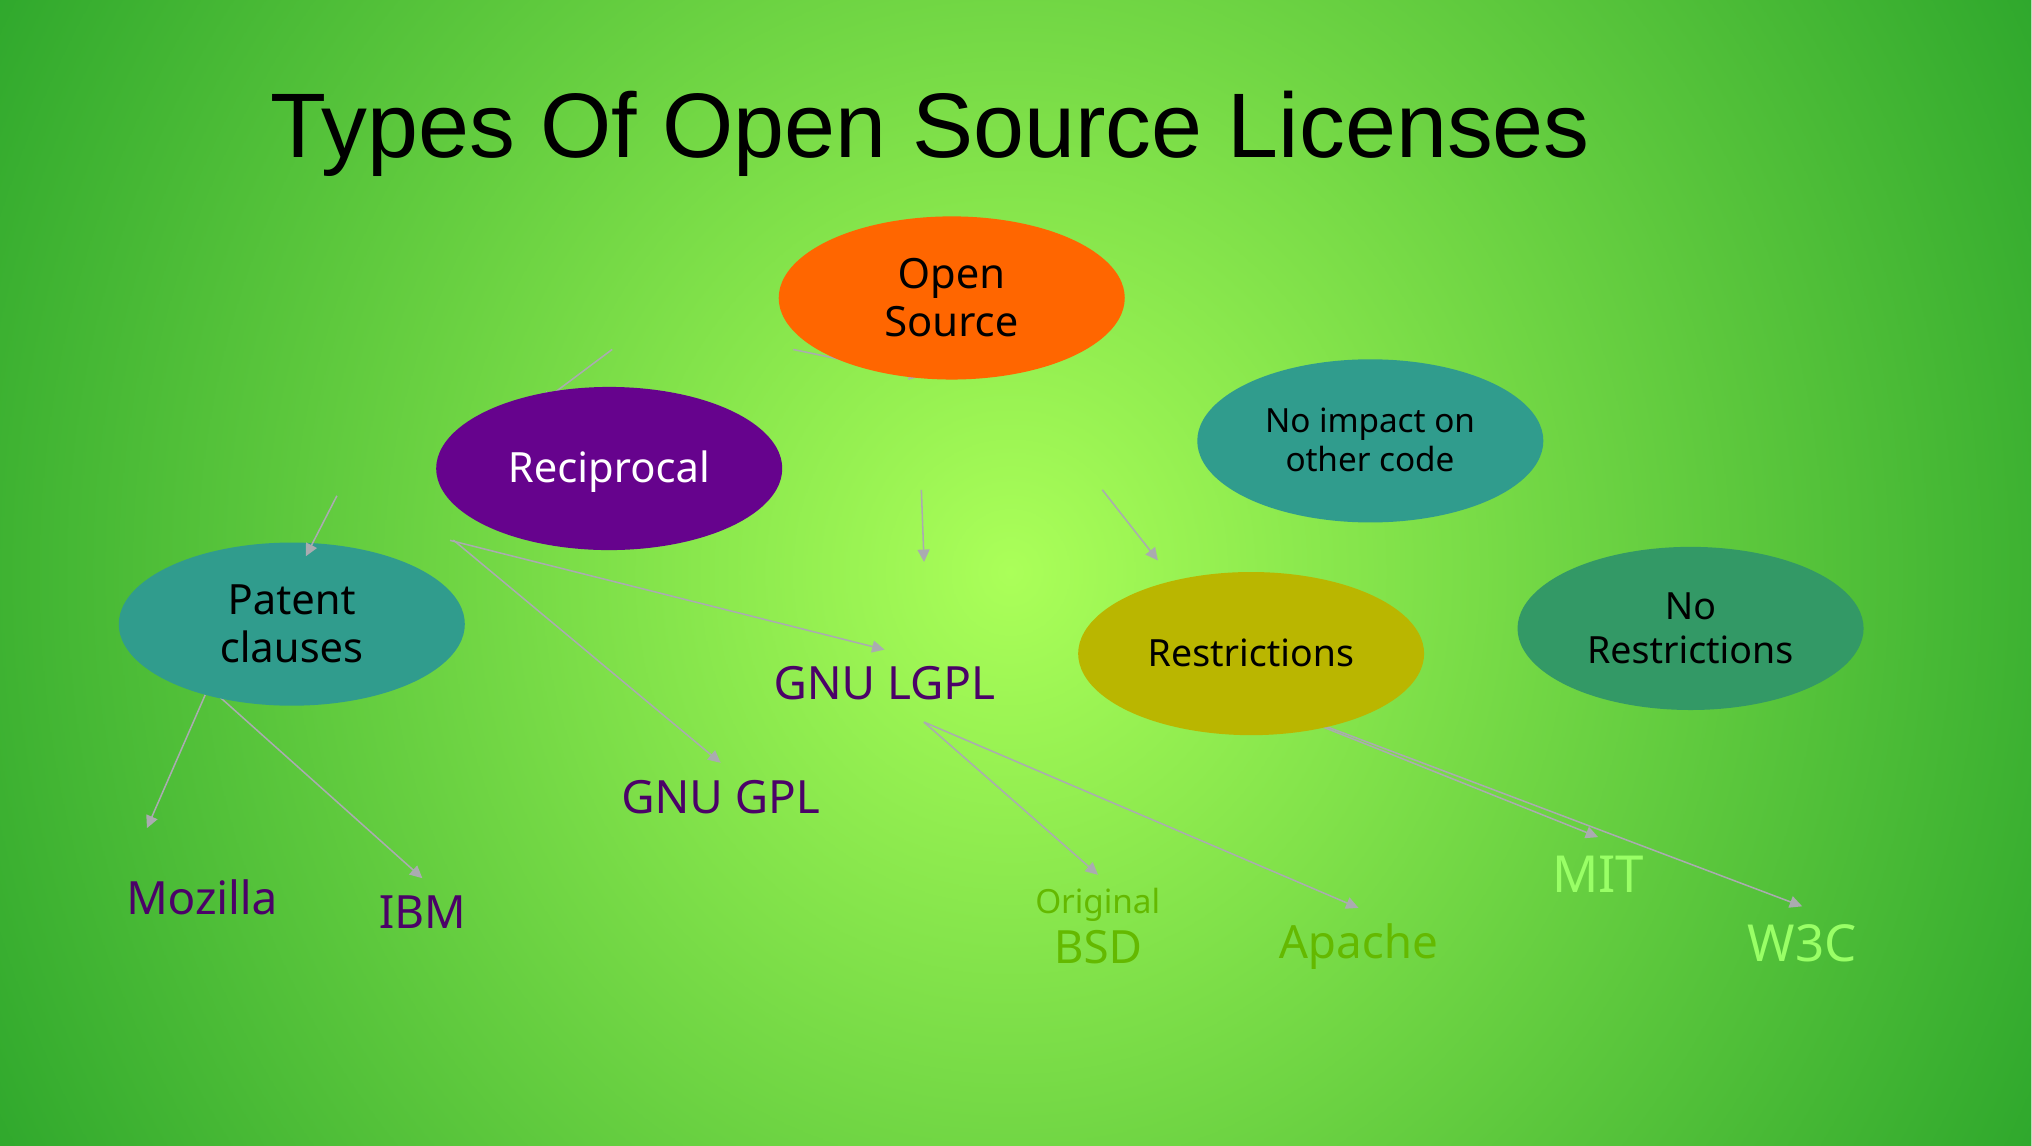

# Types Of Open Source Licenses
Open Source
No impact on
other code
Reciprocal
Patent clauses
No
Restrictions
Restrictions
GNU LGPL
GNU GPL
MIT
Mozilla
Original
BSD
IBM
W3C
Apache